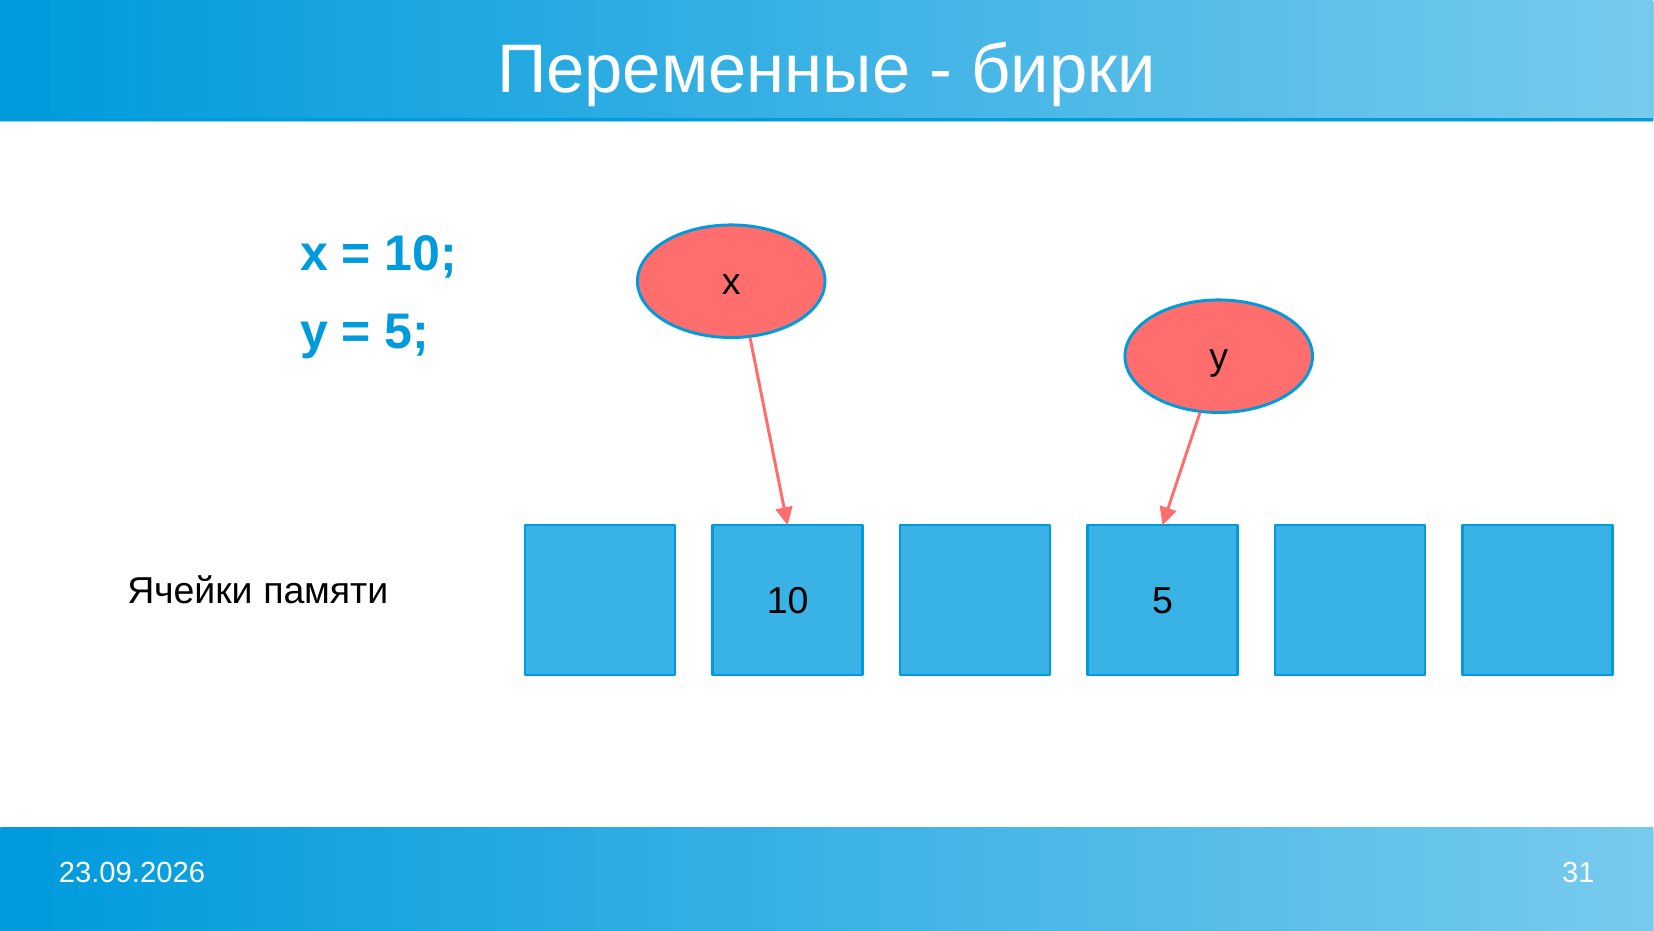

# Переменные - бирки
x = 10;
y = 5;
x
y
10
5
Ячейки памяти
31